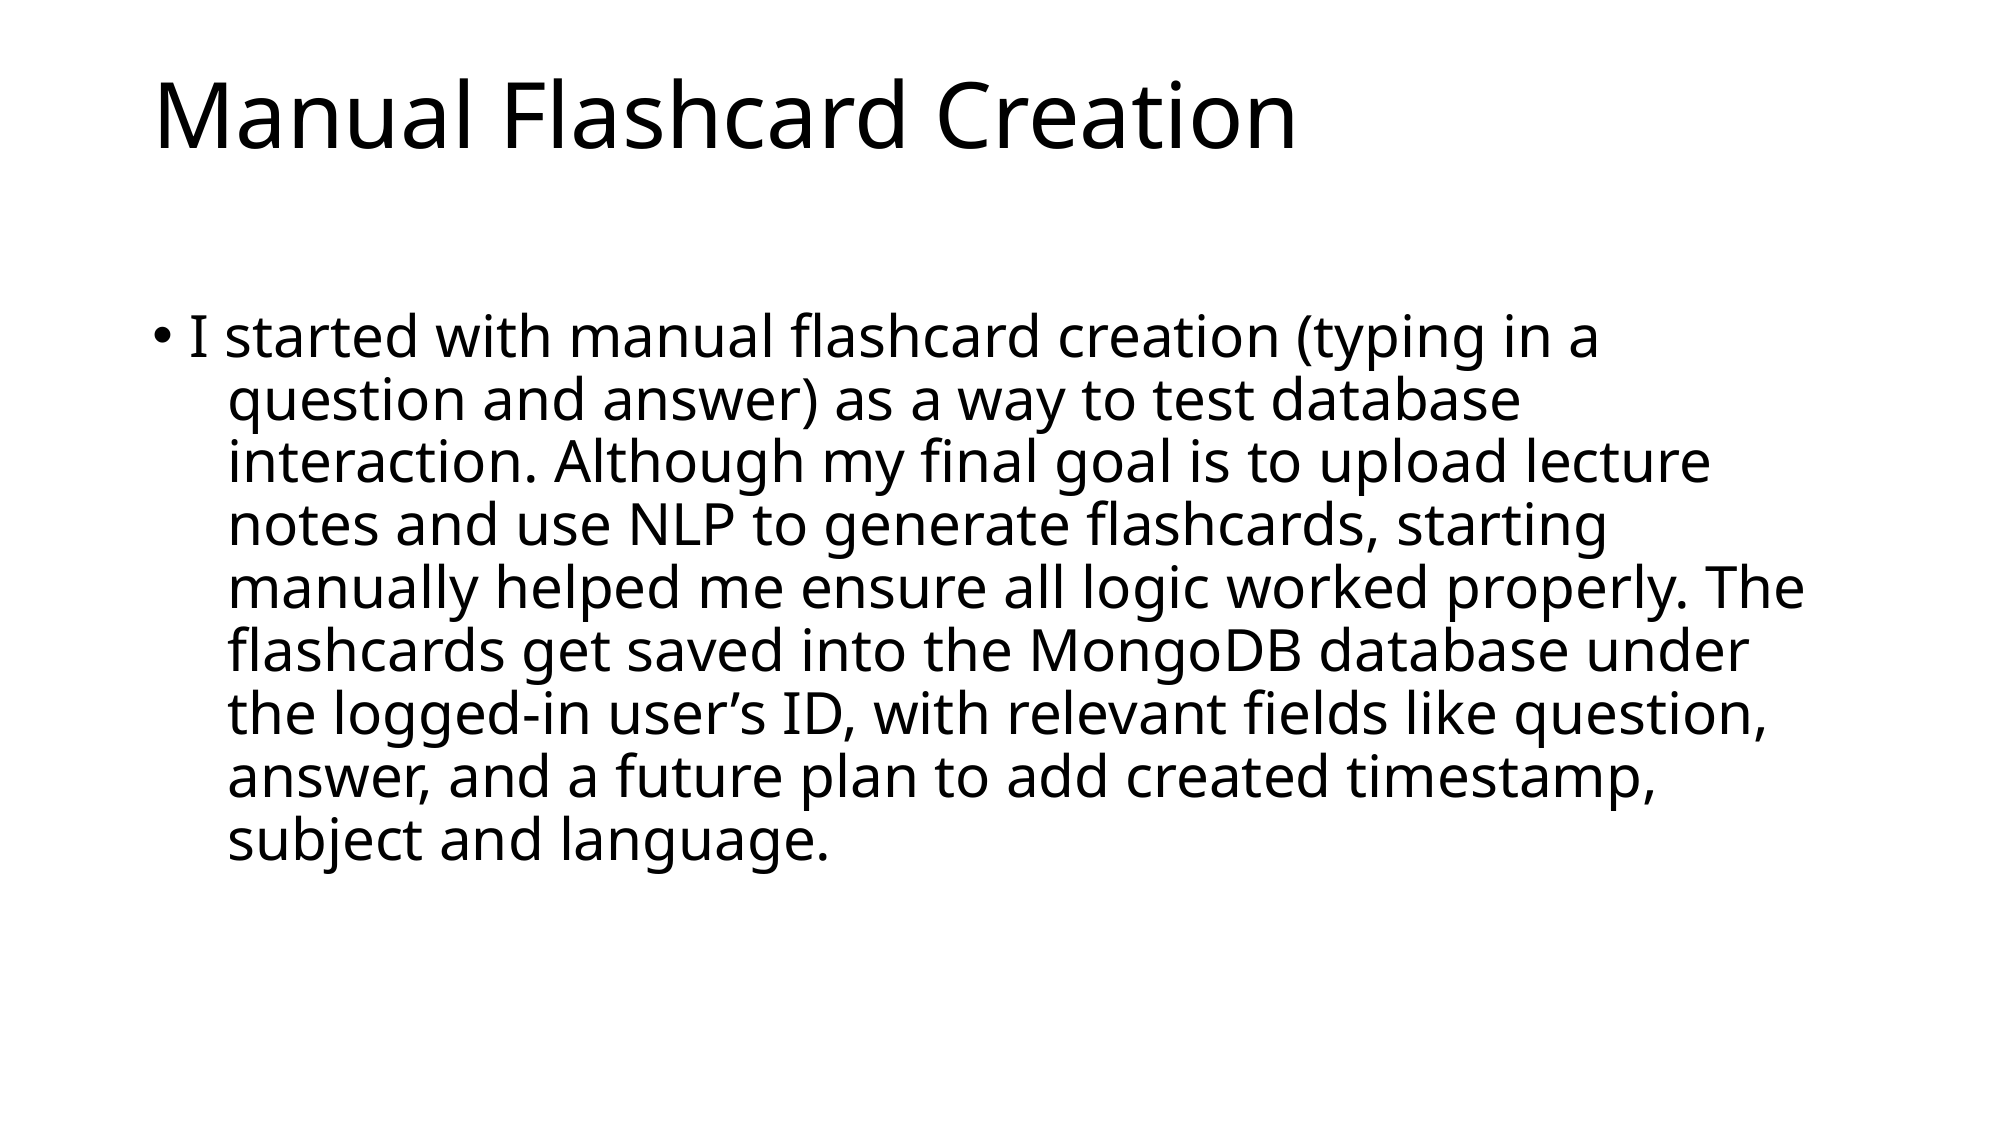

# Manual Flashcard Creation
I started with manual flashcard creation (typing in a question and answer) as a way to test database interaction. Although my final goal is to upload lecture notes and use NLP to generate flashcards, starting manually helped me ensure all logic worked properly. The flashcards get saved into the MongoDB database under the logged-in user’s ID, with relevant fields like question, answer, and a future plan to add created timestamp, subject and language.